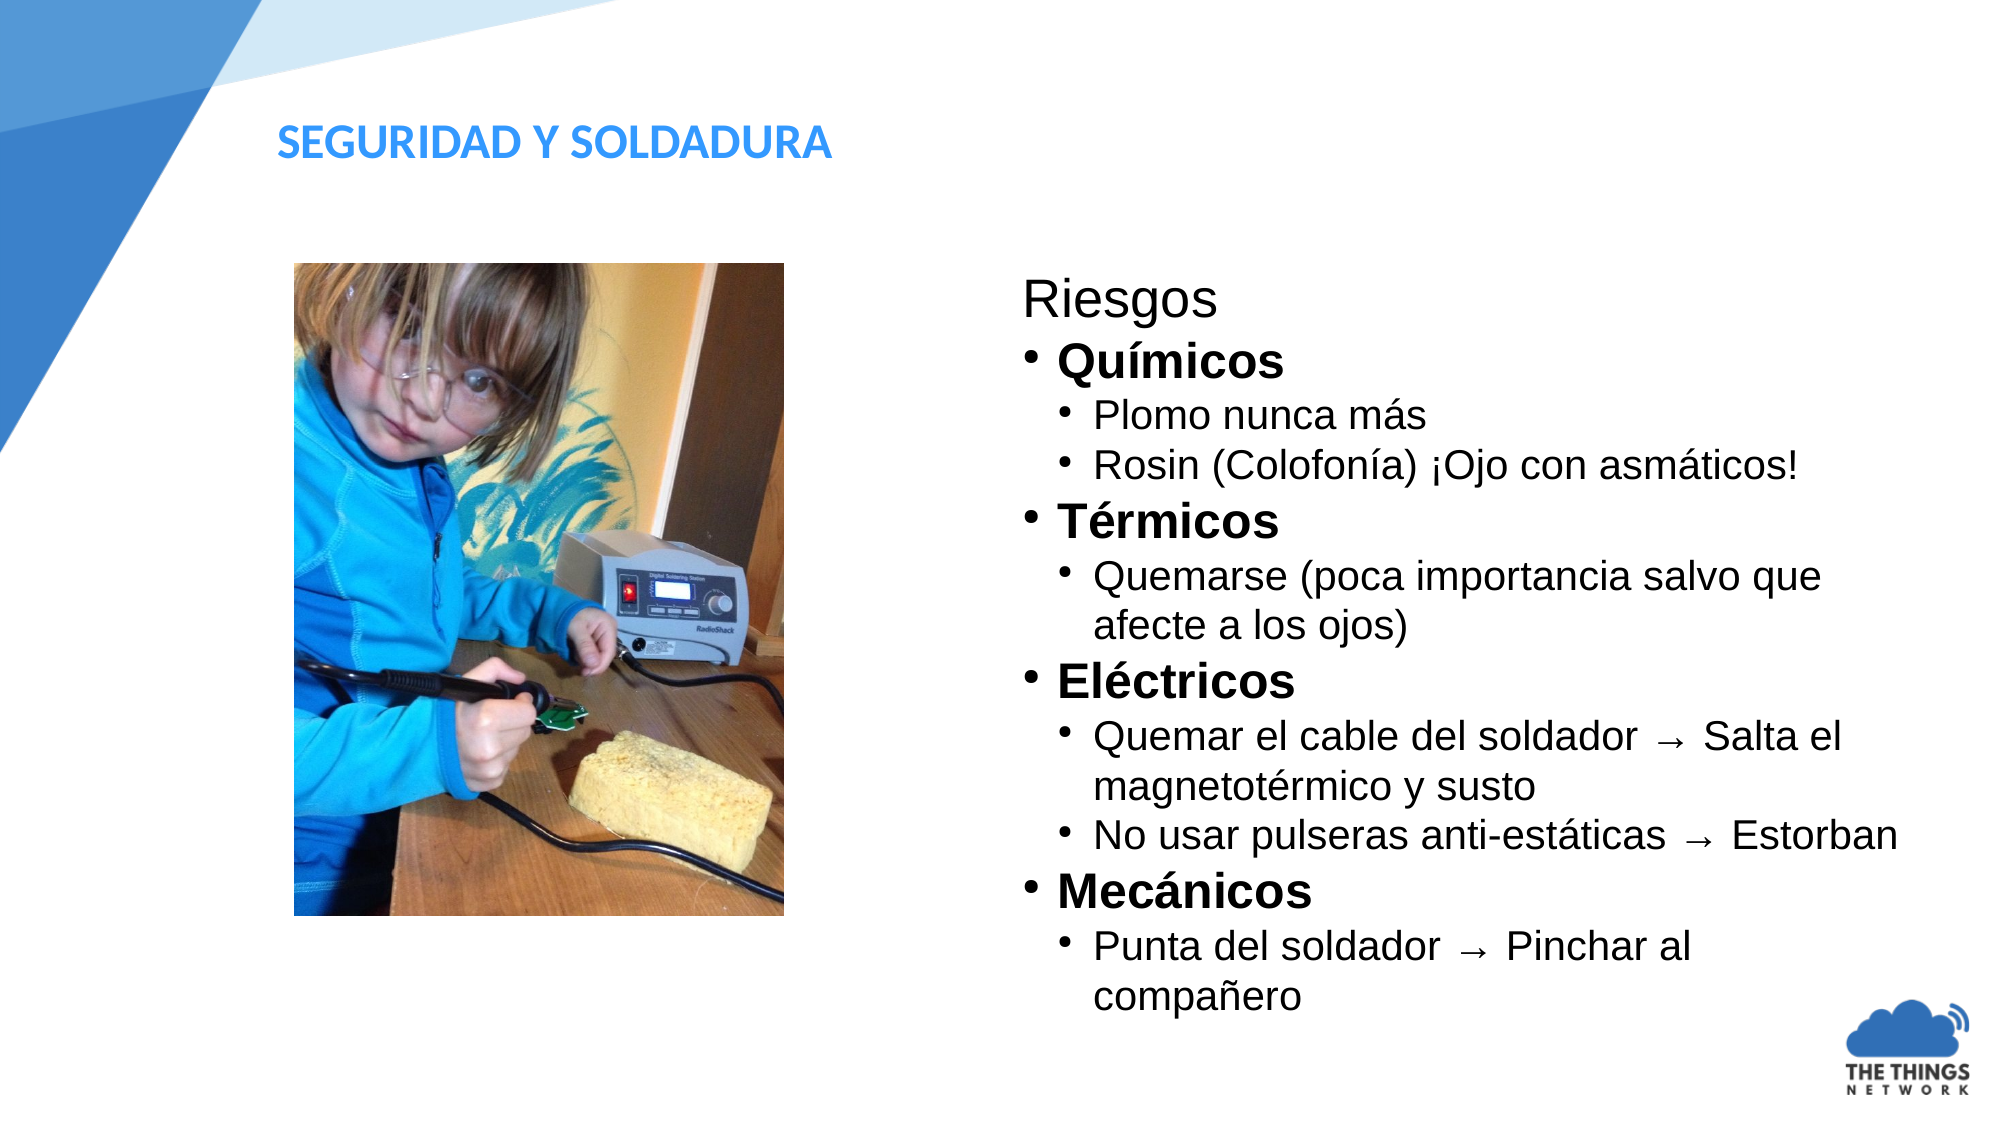

SEGURIDAD Y SOLDADURA
Riesgos
Químicos
Plomo nunca más
Rosin (Colofonía) ¡Ojo con asmáticos!
Térmicos
Quemarse (poca importancia salvo que afecte a los ojos)
Eléctricos
Quemar el cable del soldador → Salta el magnetotérmico y susto
No usar pulseras anti-estáticas → Estorban
Mecánicos
Punta del soldador → Pinchar al compañero